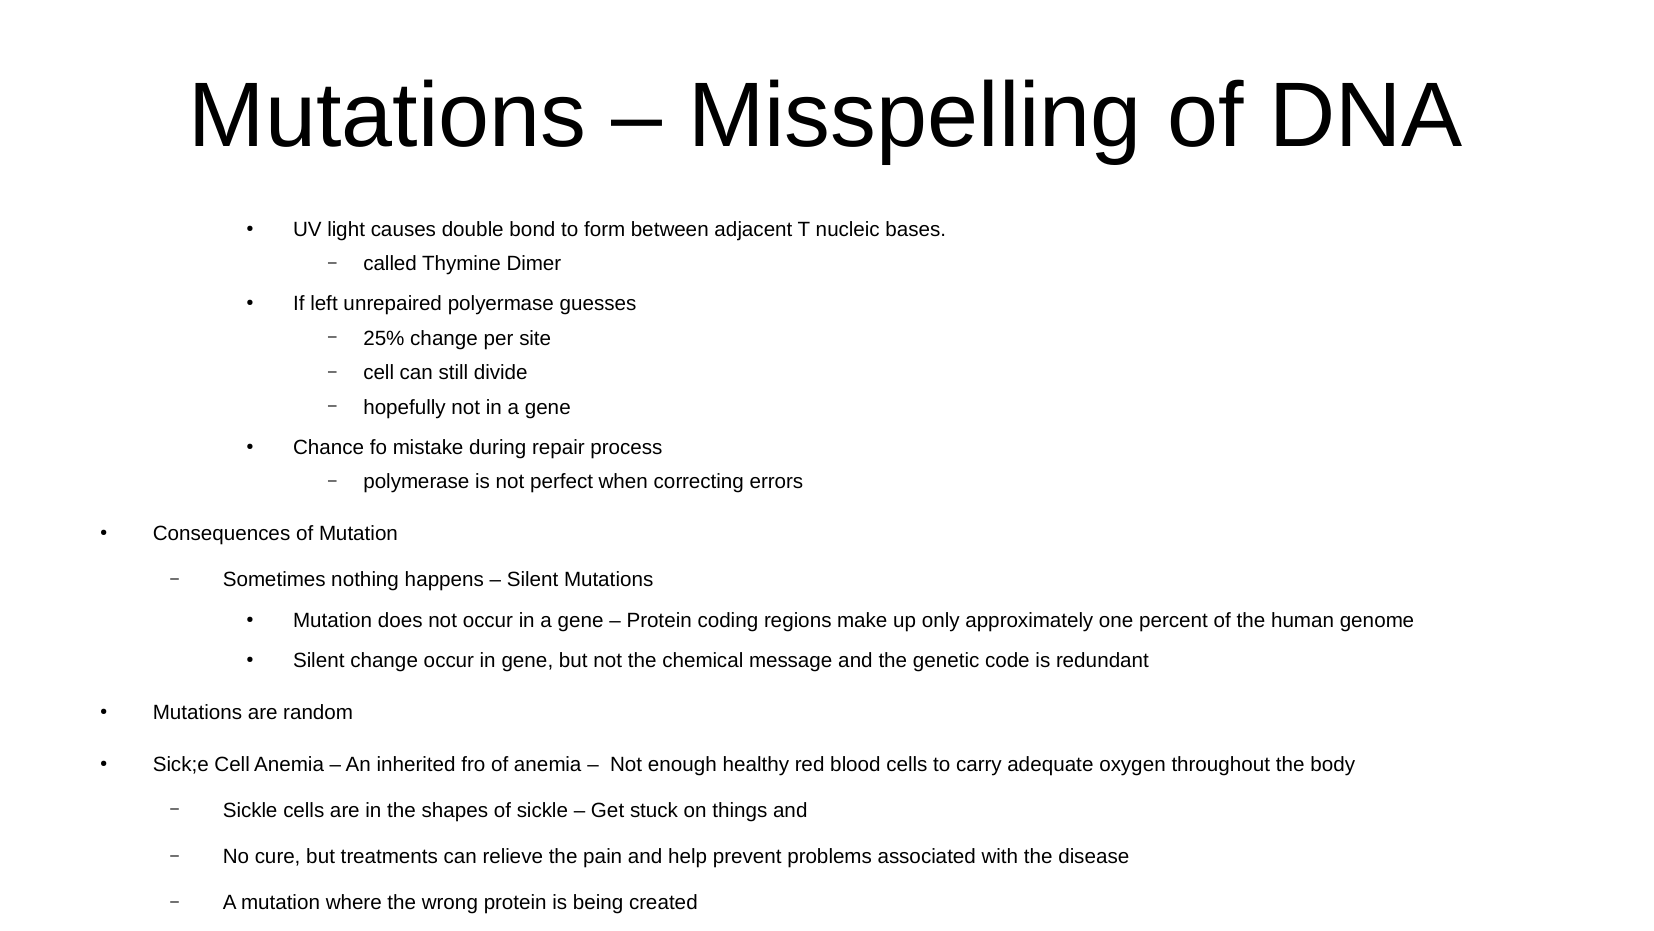

# Mutations – Misspelling of DNA
UV light causes double bond to form between adjacent T nucleic bases.
called Thymine Dimer
If left unrepaired polyermase guesses
25% change per site
cell can still divide
hopefully not in a gene
Chance fo mistake during repair process
polymerase is not perfect when correcting errors
Consequences of Mutation
Sometimes nothing happens – Silent Mutations
Mutation does not occur in a gene – Protein coding regions make up only approximately one percent of the human genome
Silent change occur in gene, but not the chemical message and the genetic code is redundant
Mutations are random
Sick;e Cell Anemia – An inherited fro of anemia – Not enough healthy red blood cells to carry adequate oxygen throughout the body
Sickle cells are in the shapes of sickle – Get stuck on things and
No cure, but treatments can relieve the pain and help prevent problems associated with the disease
A mutation where the wrong protein is being created